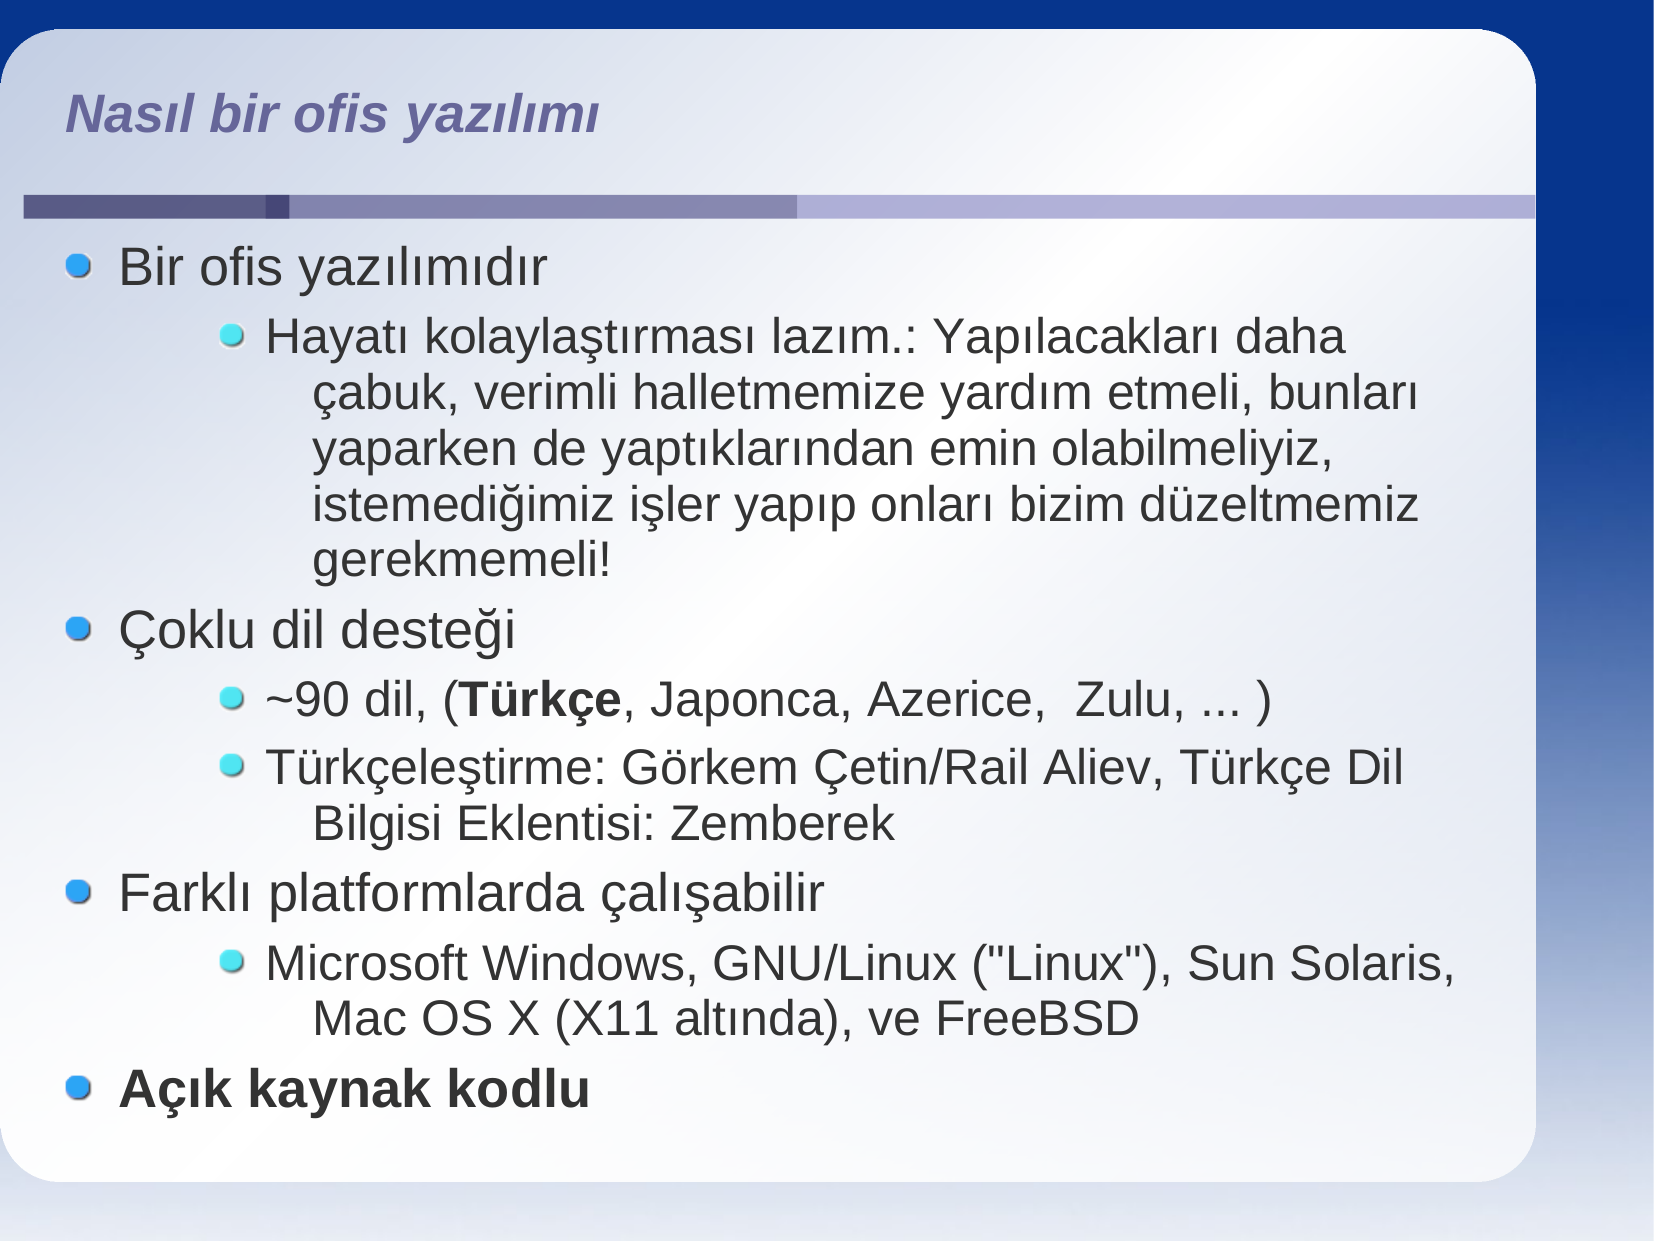

# Nasıl bir ofis yazılımı
Bir ofis yazılımıdır
Hayatı kolaylaştırması lazım.: Yapılacakları daha çabuk, verimli halletmemize yardım etmeli, bunları yaparken de yaptıklarından emin olabilmeliyiz, istemediğimiz işler yapıp onları bizim düzeltmemiz gerekmemeli!
Çoklu dil desteği
~90 dil, (Türkçe, Japonca, Azerice, Zulu, ... )
Türkçeleştirme: Görkem Çetin/Rail Aliev, Türkçe Dil Bilgisi Eklentisi: Zemberek
Farklı platformlarda çalışabilir
Microsoft Windows, GNU/Linux ("Linux"), Sun Solaris, Mac OS X (X11 altında), ve FreeBSD
Açık kaynak kodlu